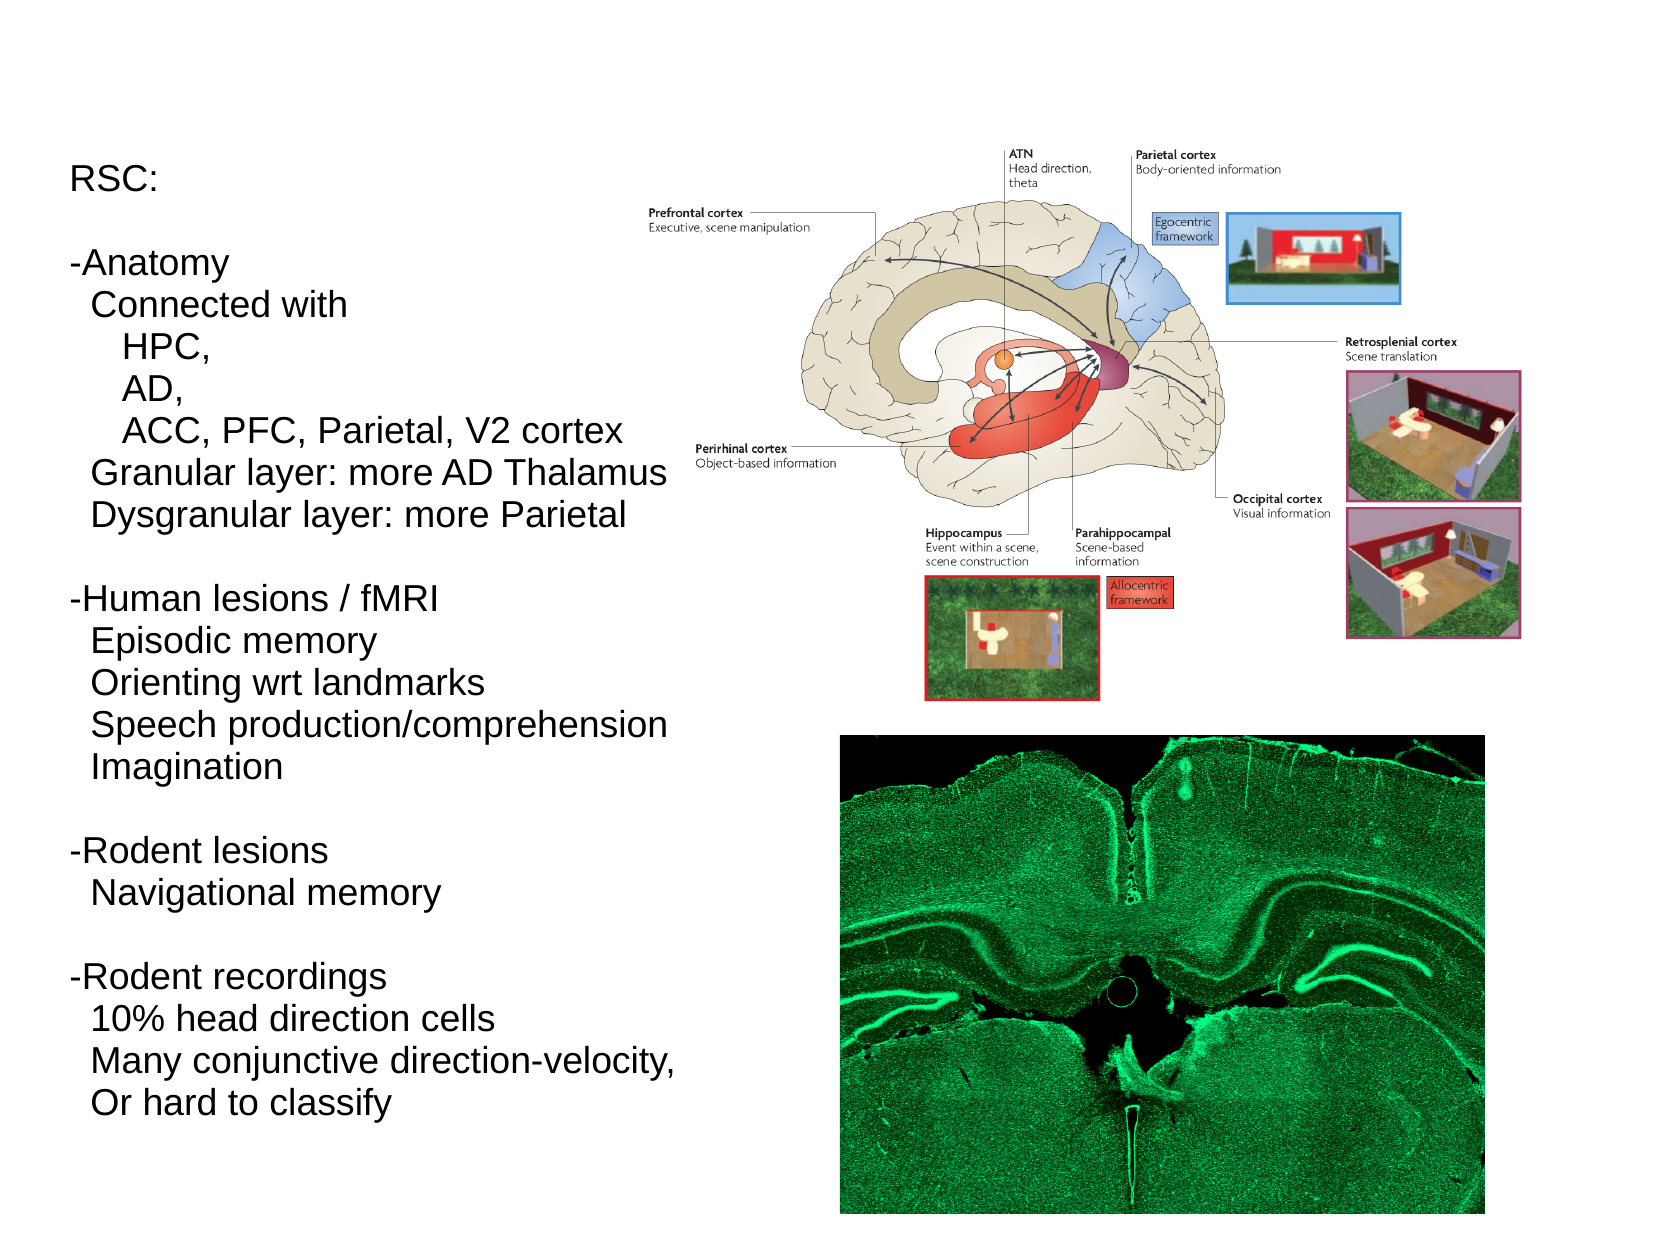

RSC:
-Anatomy
 Connected with
 HPC,
 AD,
 ACC, PFC, Parietal, V2 cortex
 Granular layer: more AD Thalamus
 Dysgranular layer: more Parietal
-Human lesions / fMRI
 Episodic memory
 Orienting wrt landmarks
 Speech production/comprehension
 Imagination
-Rodent lesions
 Navigational memory
-Rodent recordings
 10% head direction cells
 Many conjunctive direction-velocity,
 Or hard to classify